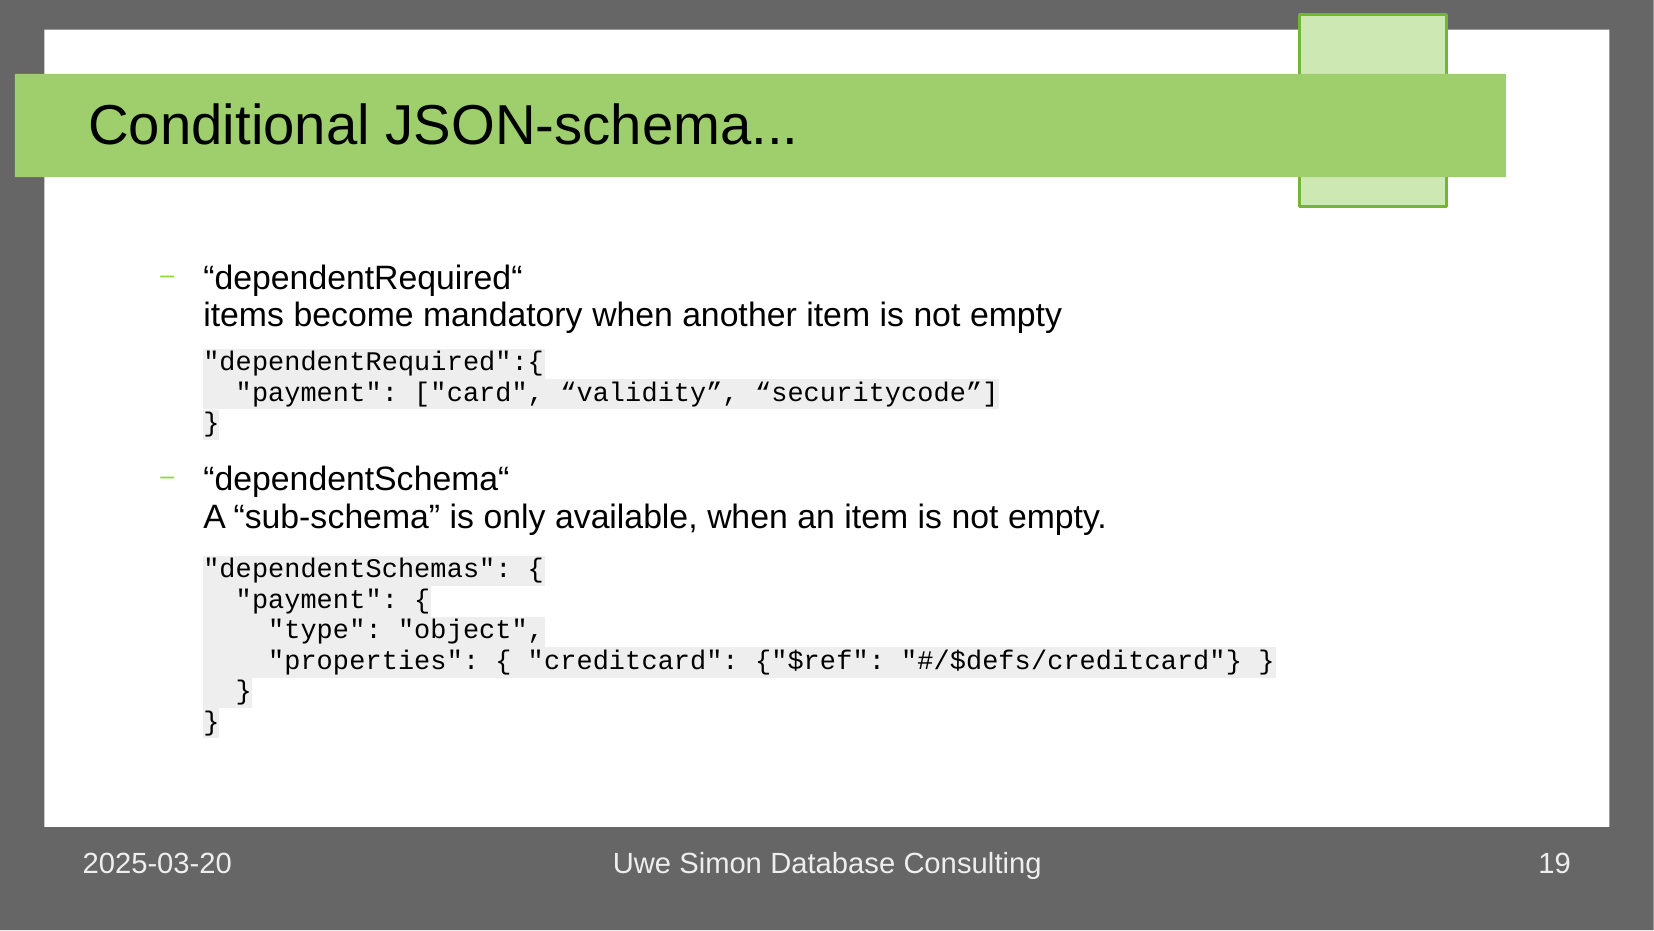

# Conditional JSON-schema...
“dependentRequired“
items become mandatory when another item is not empty
"dependentRequired":{
 "payment": ["card", “validity”, “securitycode”]
}
“dependentSchema“
A “sub-schema” is only available, when an item is not empty.
"dependentSchemas": {
 "payment": {
 "type": "object",
 "properties": { "creditcard": {"$ref": "#/$defs/creditcard"} }
 }
}
2024-04-24
Uwe Simon Database Consulting
19